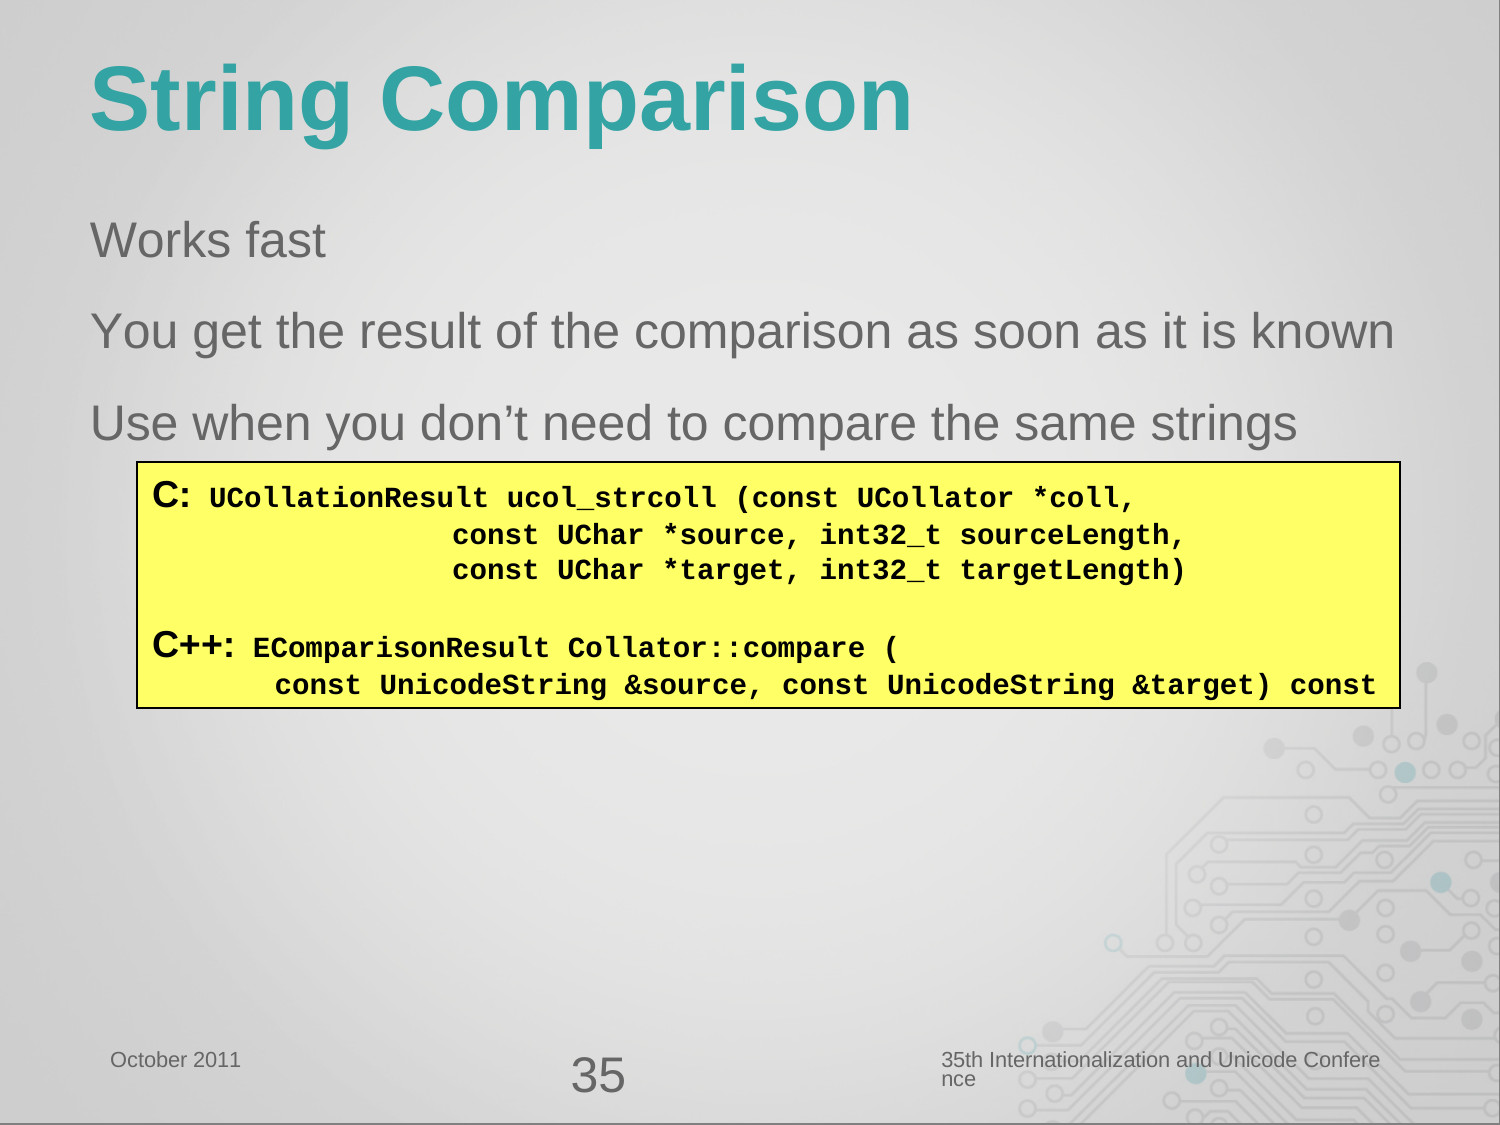

# String Comparison
Works fast
You get the result of the comparison as soon as it is known
Use when you don’t need to compare the same strings many times
C: UCollationResult ucol_strcoll (const UCollator *coll,
		const UChar *source, int32_t sourceLength,
		const UChar *target, int32_t targetLength)
C++: EComparisonResult Collator::compare (
 const UnicodeString &source, const UnicodeString &target) const
October 2011
35
35th Internationalization and Unicode Conference